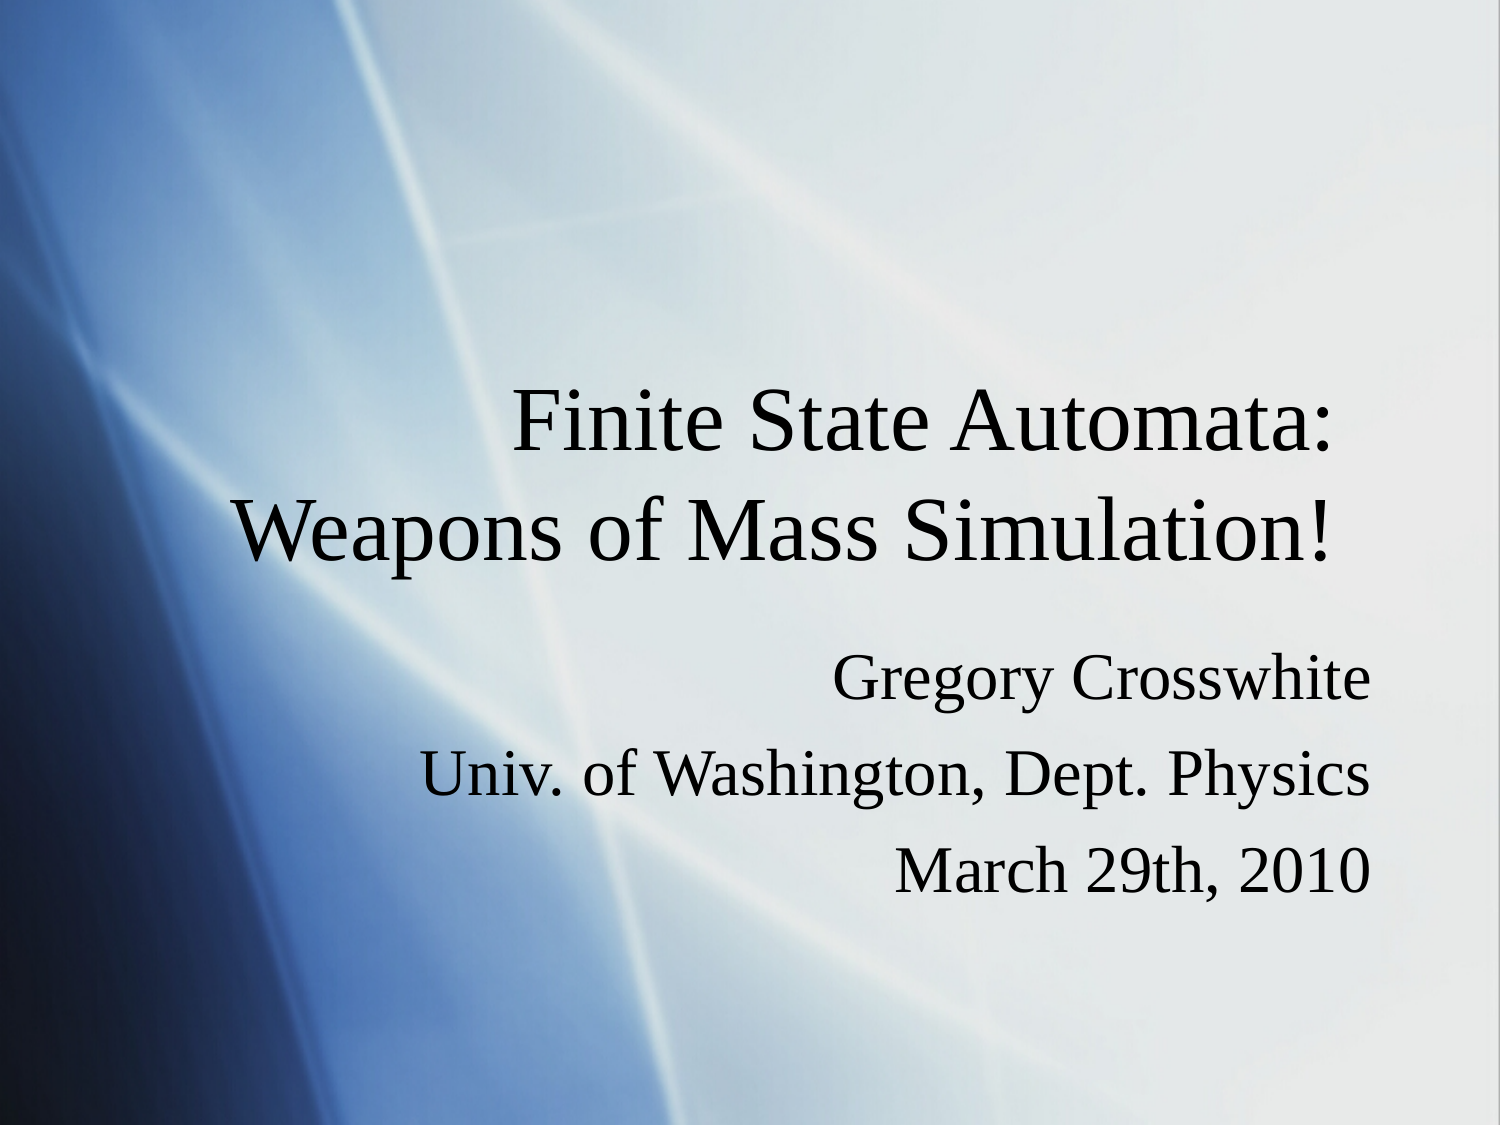

# Finite State Automata: Weapons of Mass Simulation!
Gregory Crosswhite
Univ. of Washington, Dept. Physics
March 29th, 2010